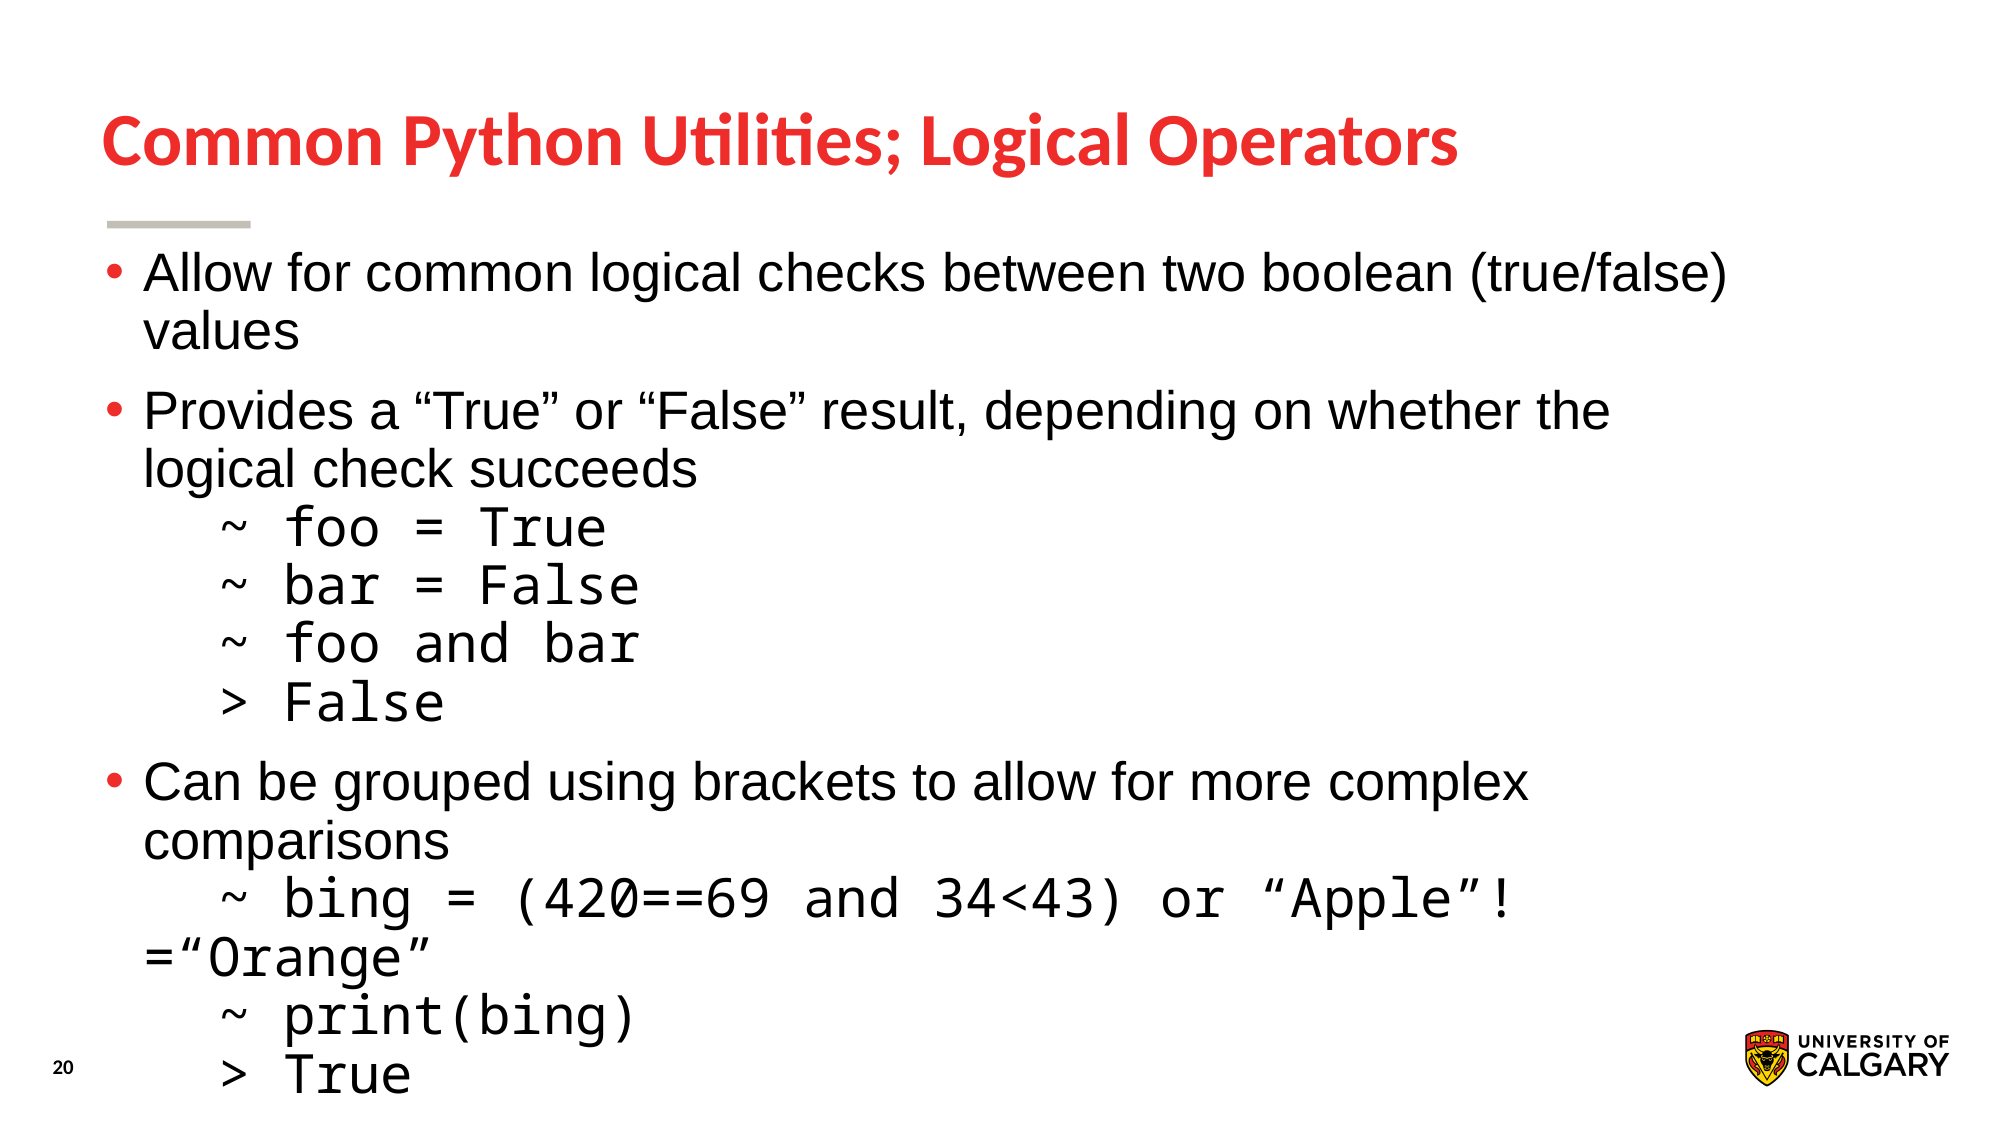

# Common Python Utilities; Logical Operators
Allow for common logical checks between two boolean (true/false) values
Provides a “True” or “False” result, depending on whether the logical check succeeds
	~ foo = True
	~ bar = False
	~ foo and bar
	> False
Can be grouped using brackets to allow for more complex comparisons
	~ bing = (420==69 and 34<43) or “Apple”!=“Orange”
	~ print(bing)
	> True